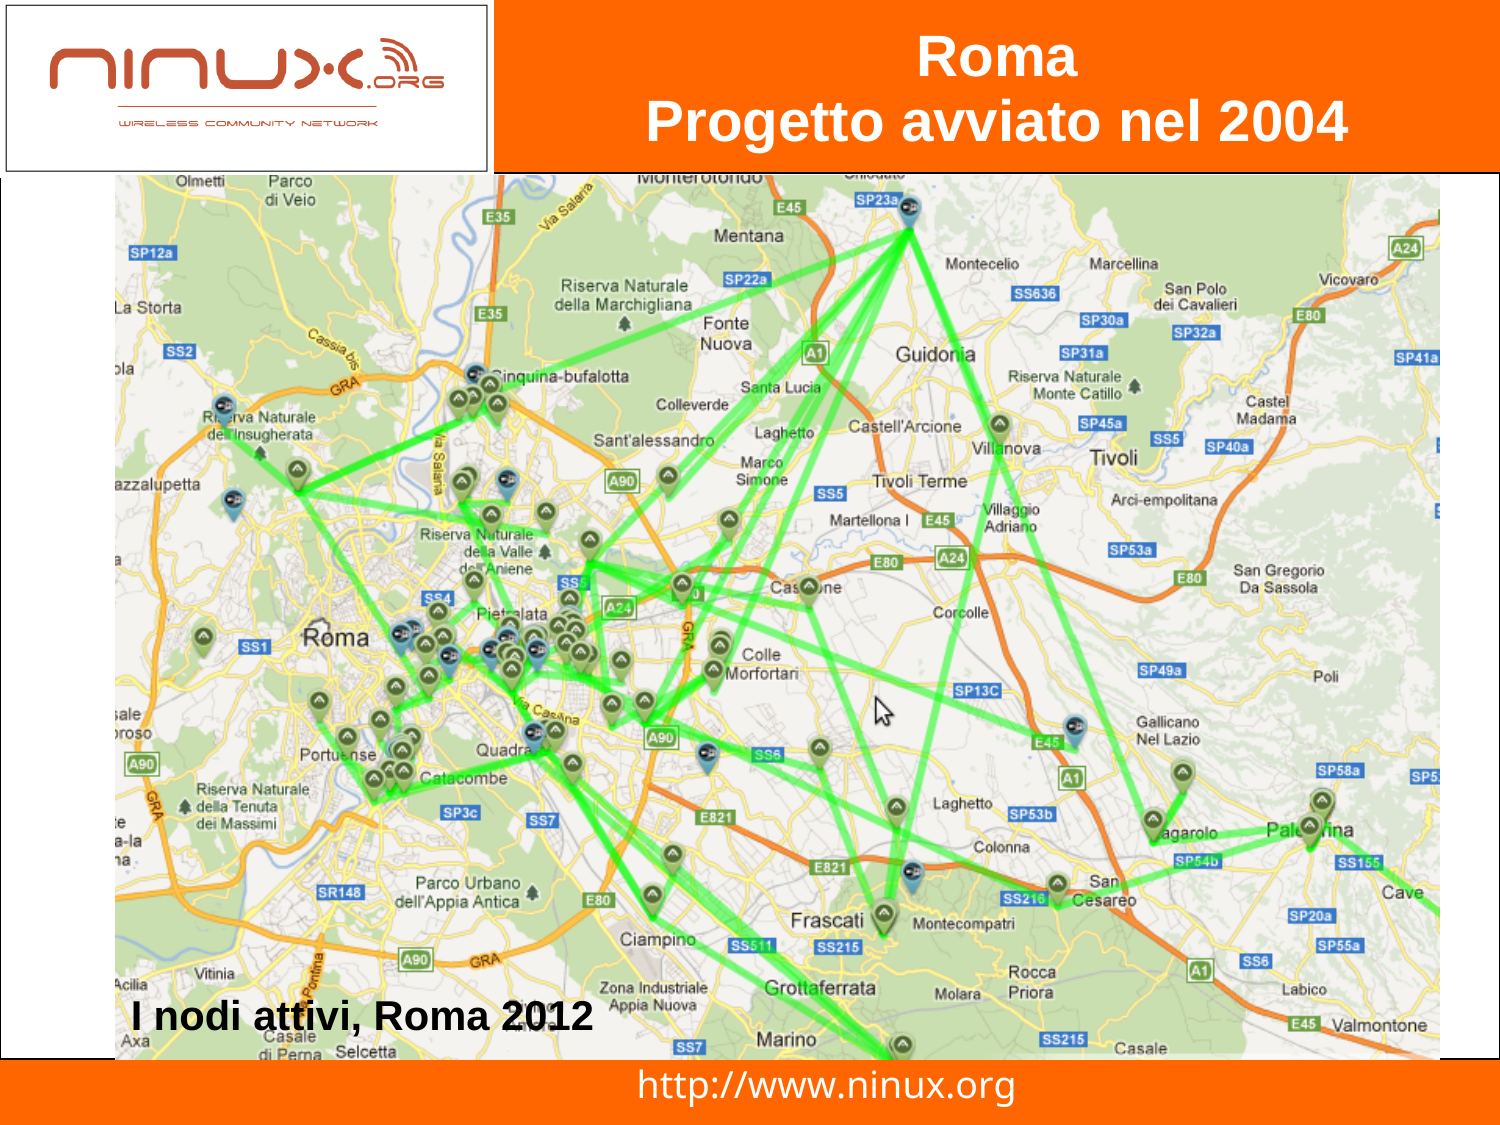

# Roma Progetto avviato nel 2004
I nodi attivi, Roma 2012
http://www.ninux.org